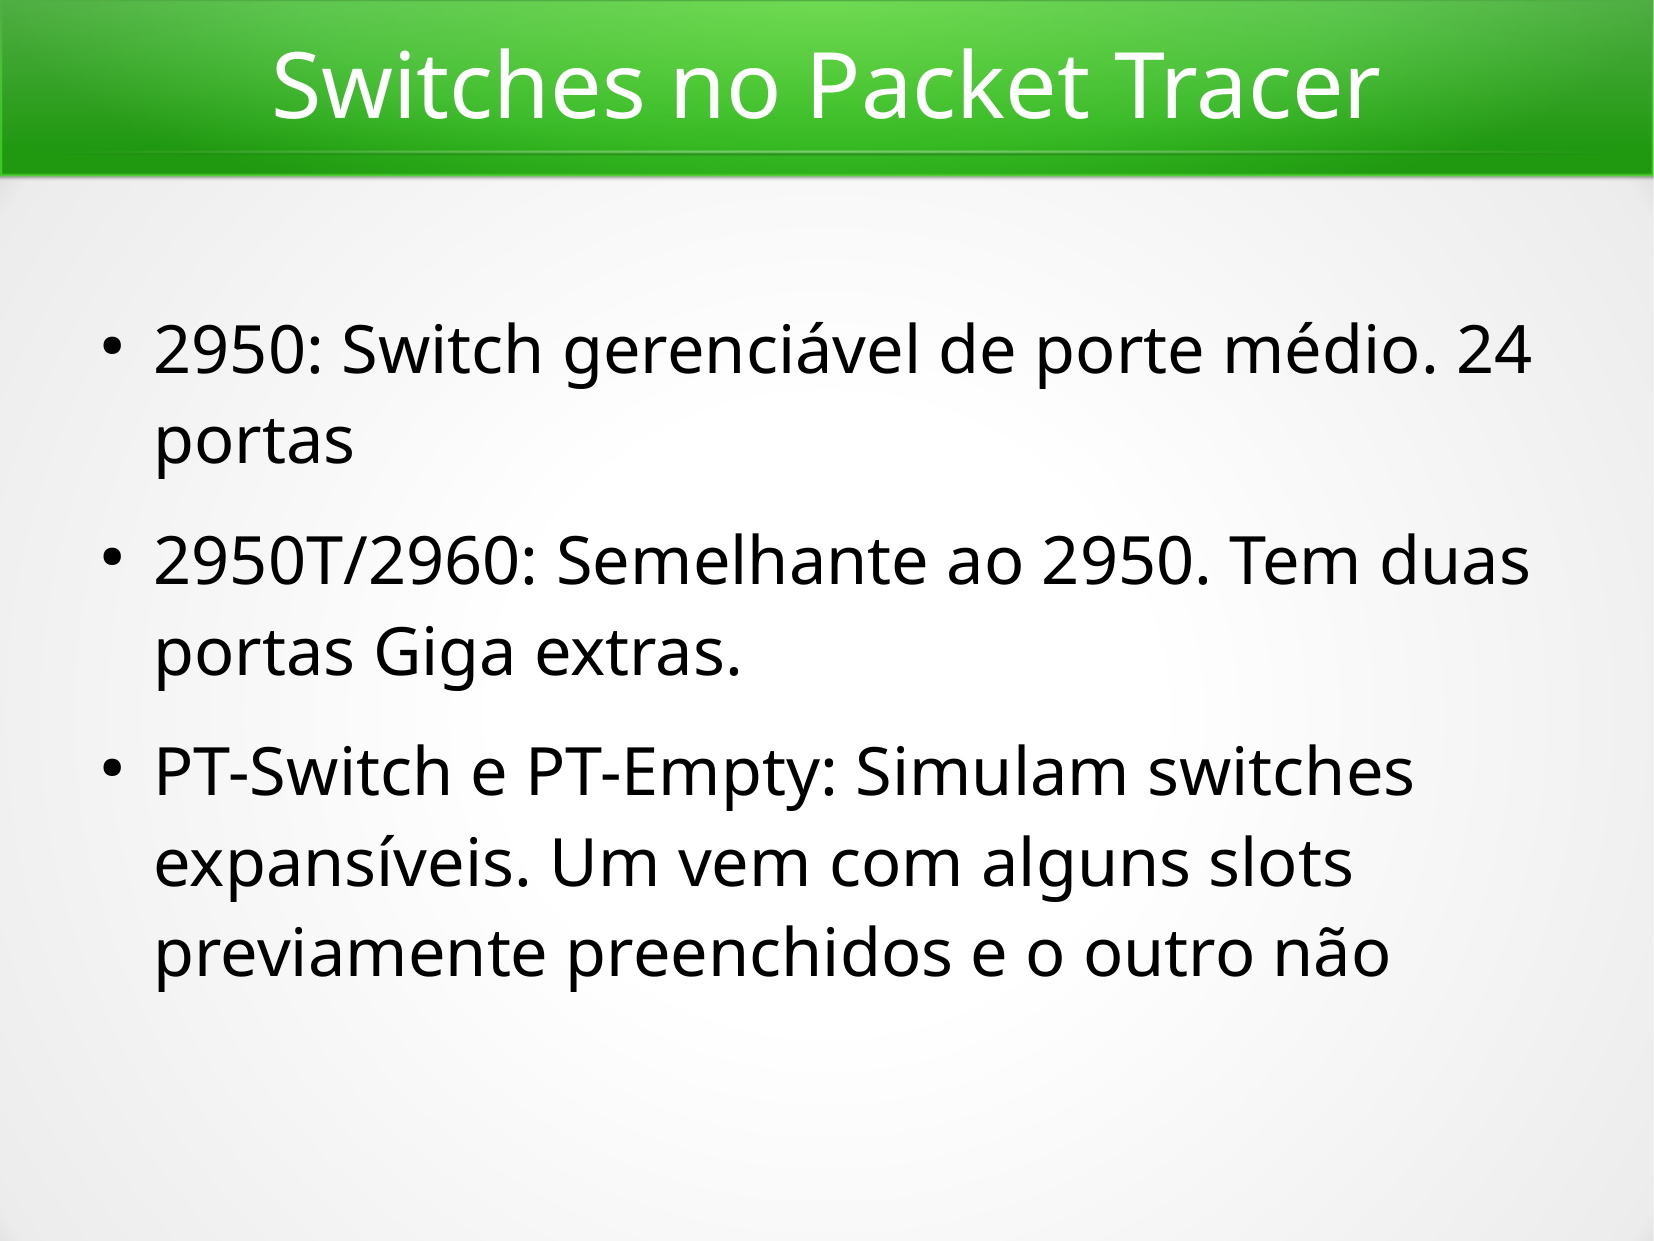

# Switches no Packet Tracer
2950: Switch gerenciável de porte médio. 24 portas
2950T/2960: Semelhante ao 2950. Tem duas portas Giga extras.
PT-Switch e PT-Empty: Simulam switches expansíveis. Um vem com alguns slots previamente preenchidos e o outro não